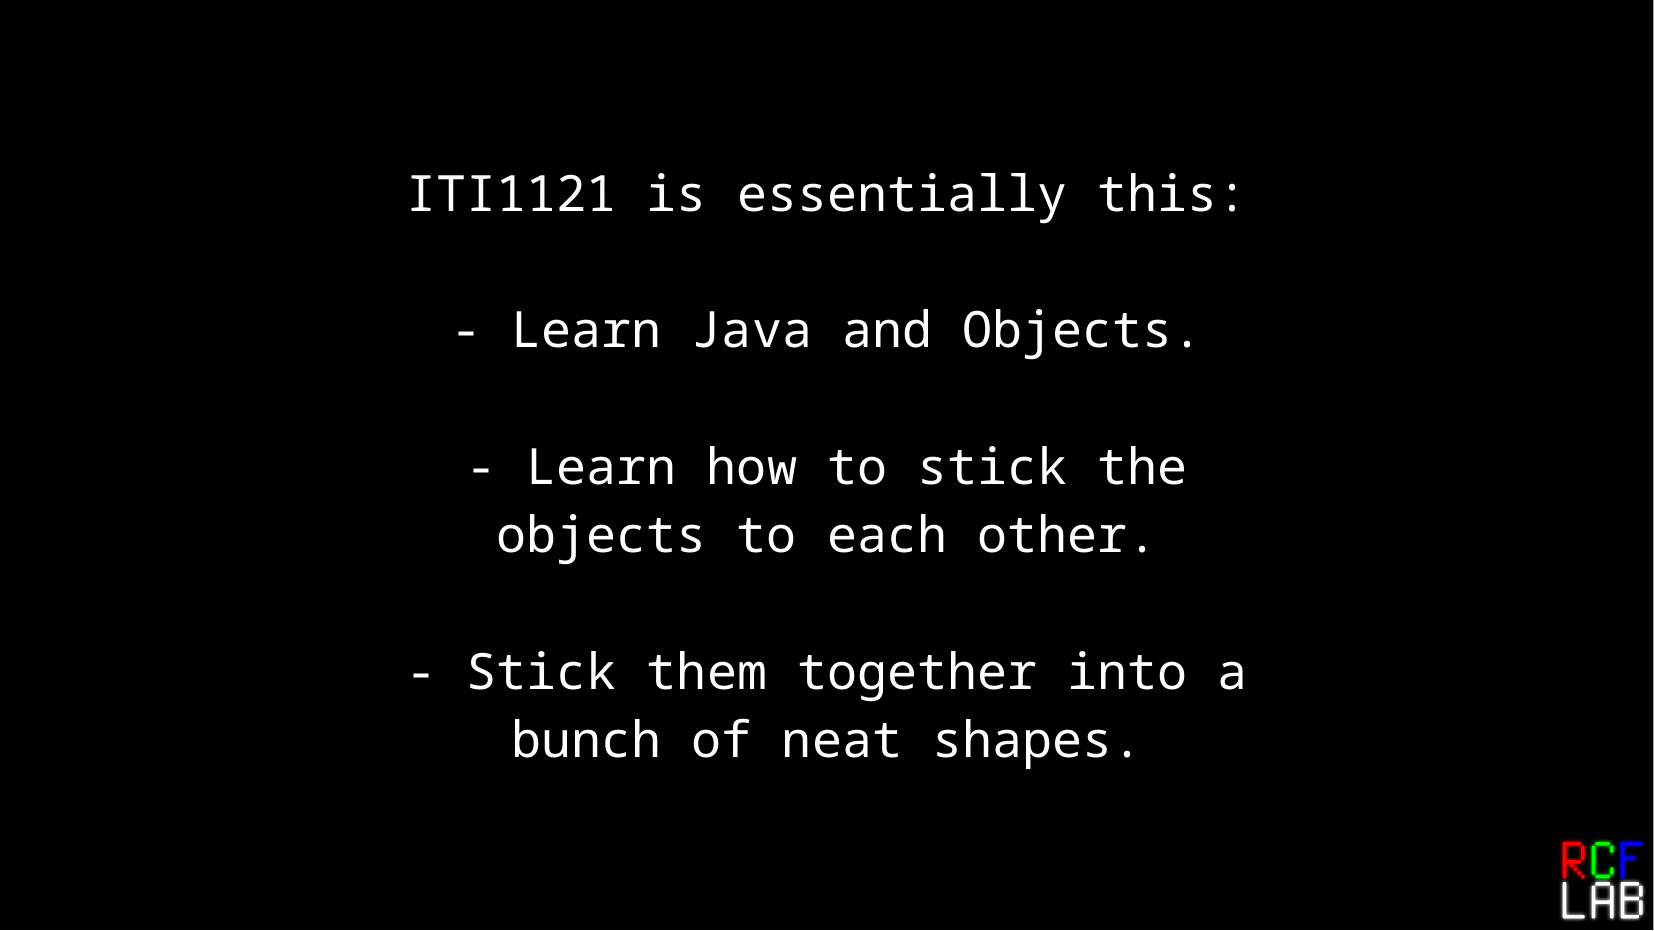

# ITI1121 is essentially this: - Learn Java and Objects. - Learn how to stick the objects to each other. - Stick them together into a bunch of neat shapes.